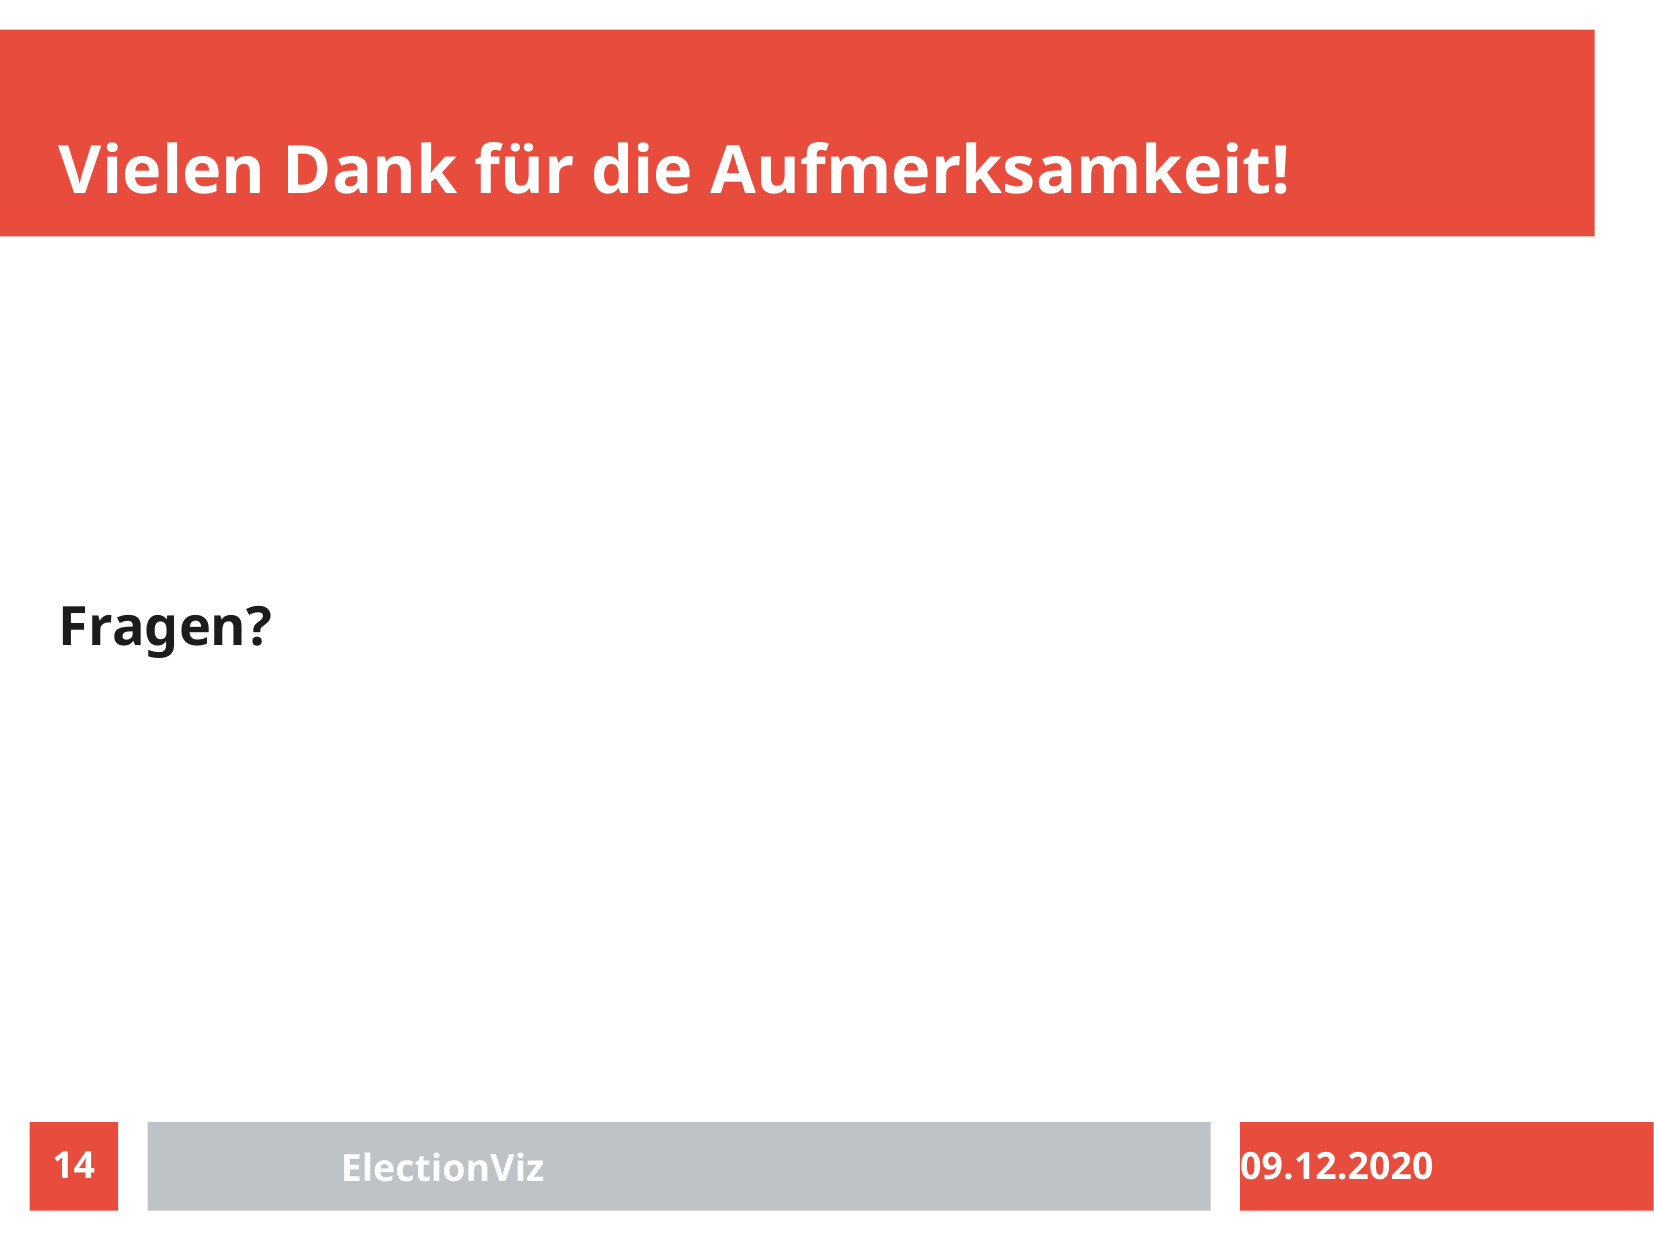

# Vielen Dank für die Aufmerksamkeit!
Fragen?
ElectionViz
09.12.2020